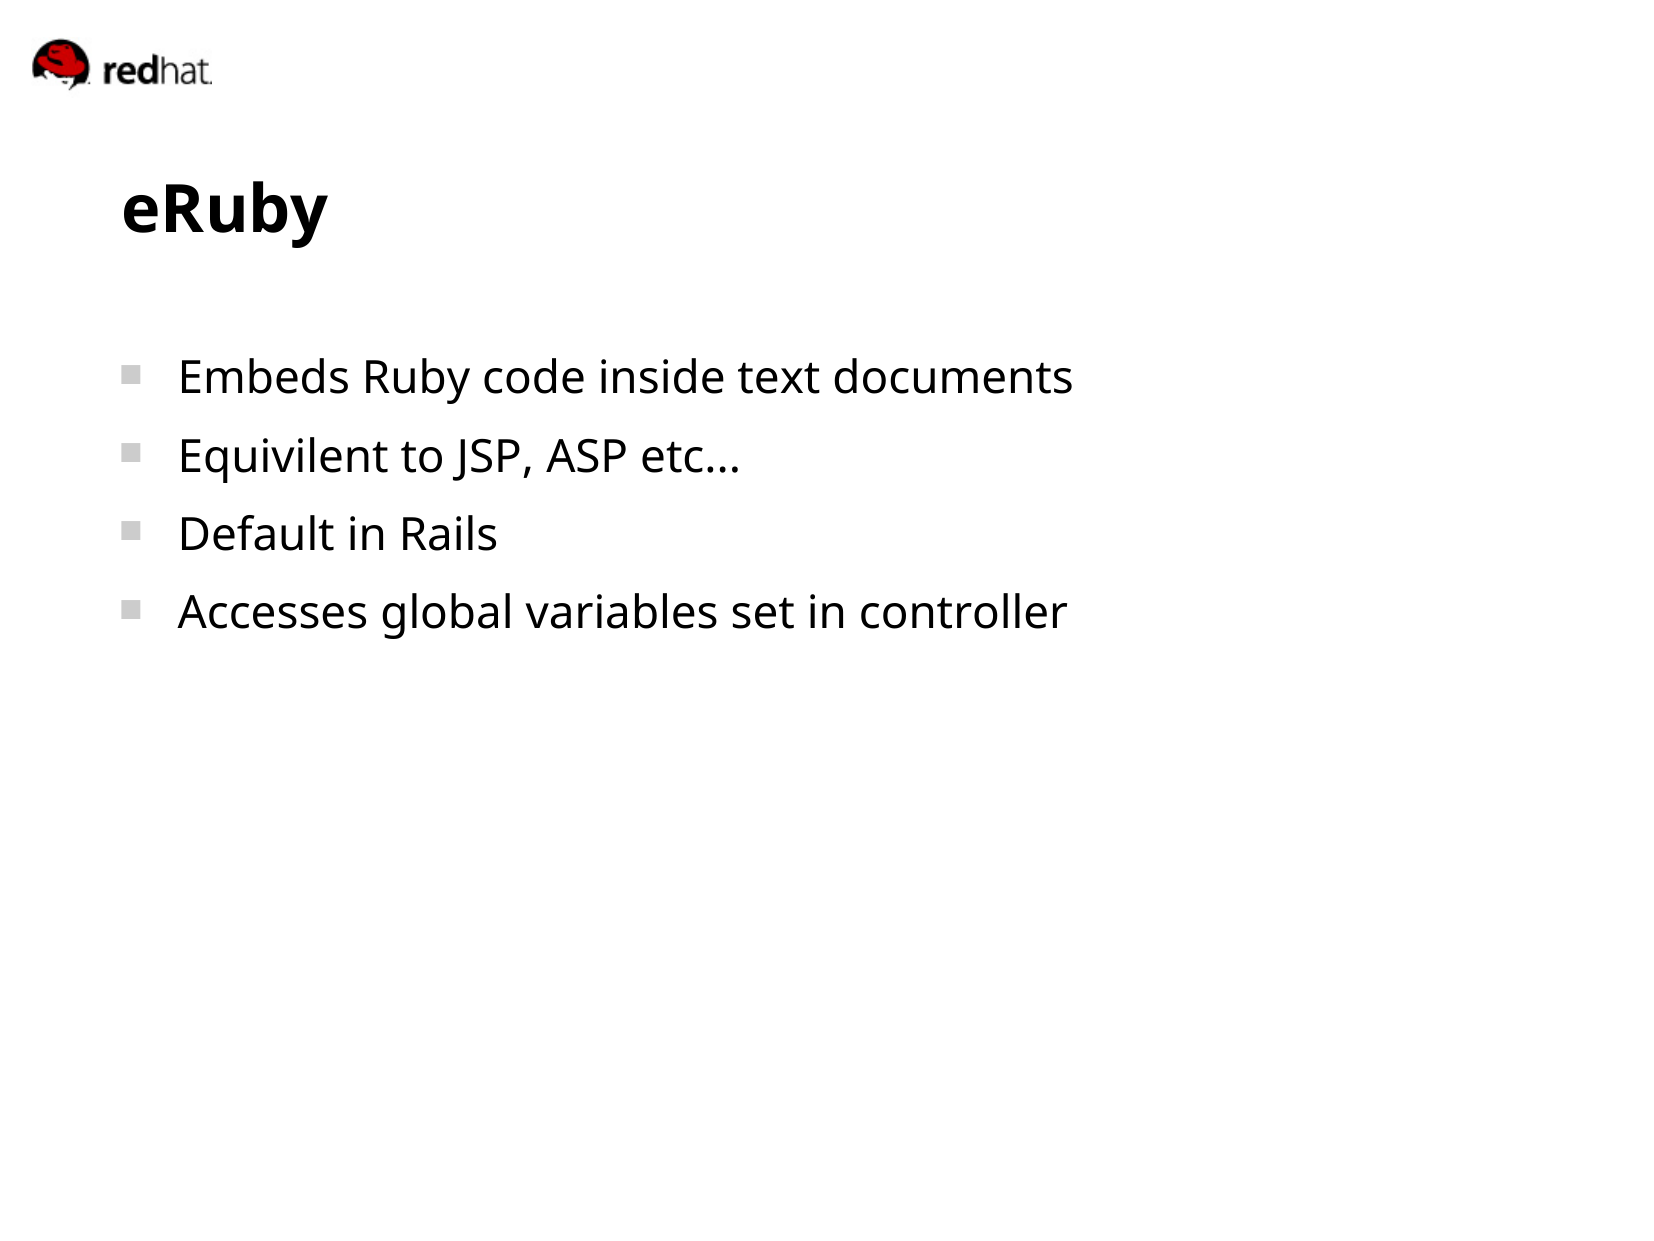

# eRuby
Embeds Ruby code inside text documents
Equivilent to JSP, ASP etc...
Default in Rails
Accesses global variables set in controller